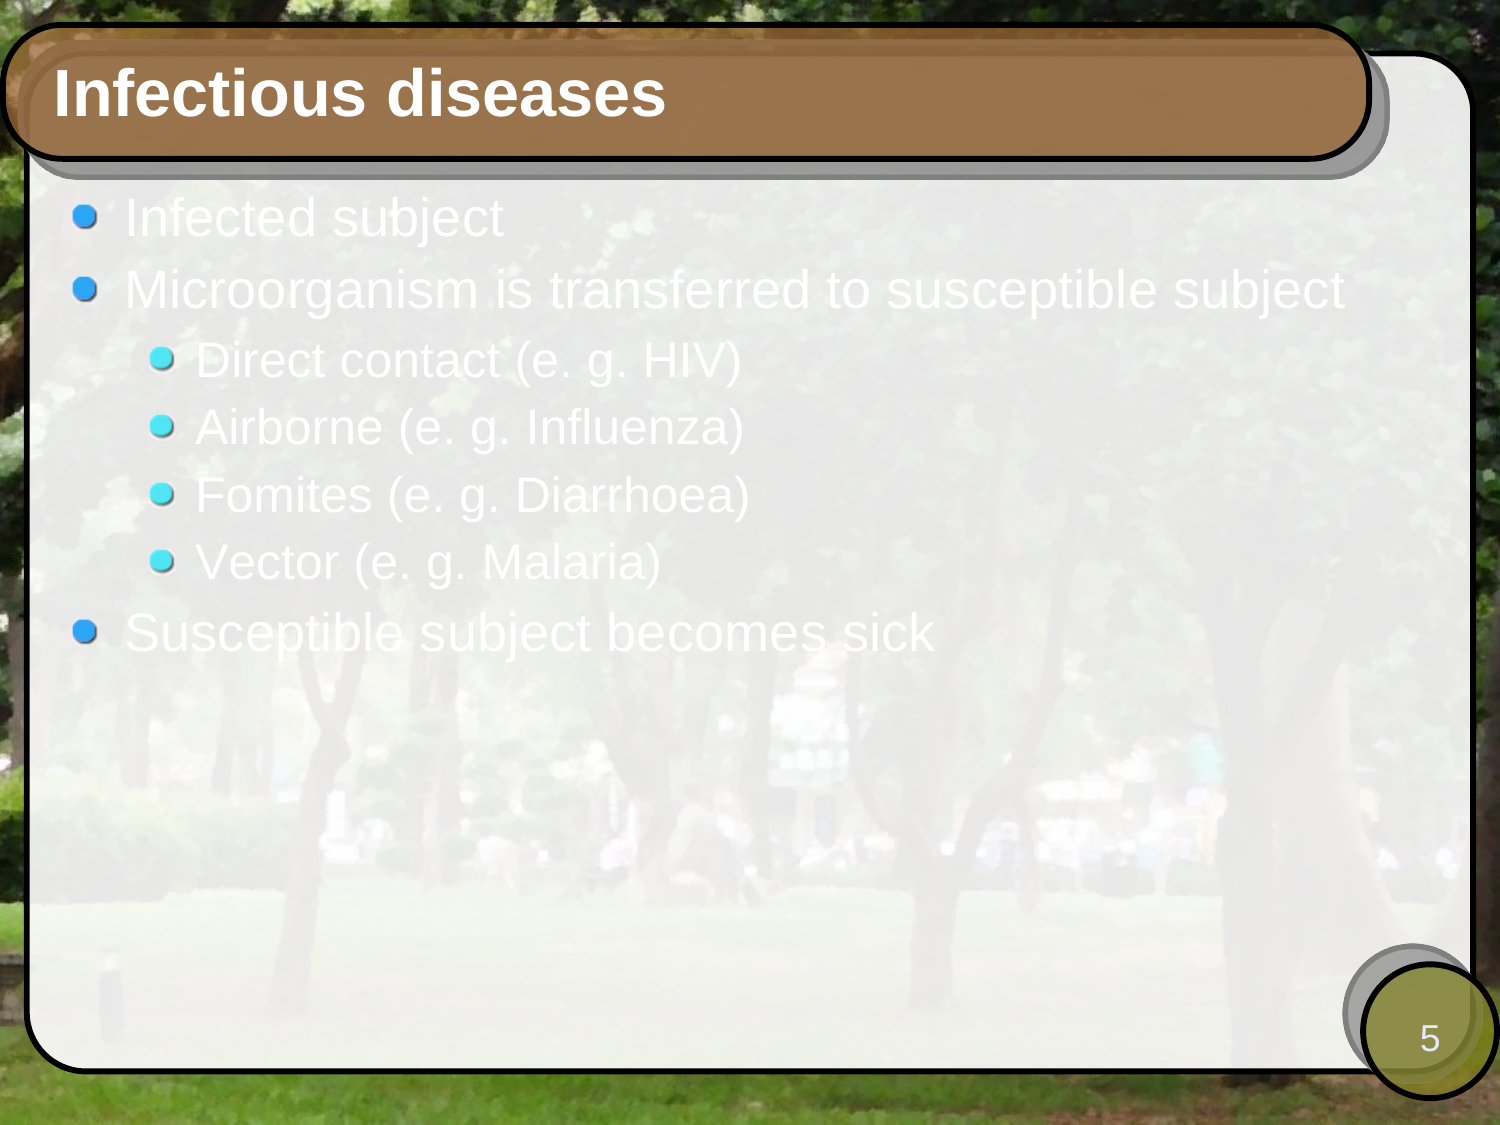

# Infectious diseases
Infected subject
Microorganism is transferred to susceptible subject
Direct contact (e. g. HIV)
Airborne (e. g. Influenza)
Fomites (e. g. Diarrhoea)
Vector (e. g. Malaria)
Susceptible subject becomes sick
5